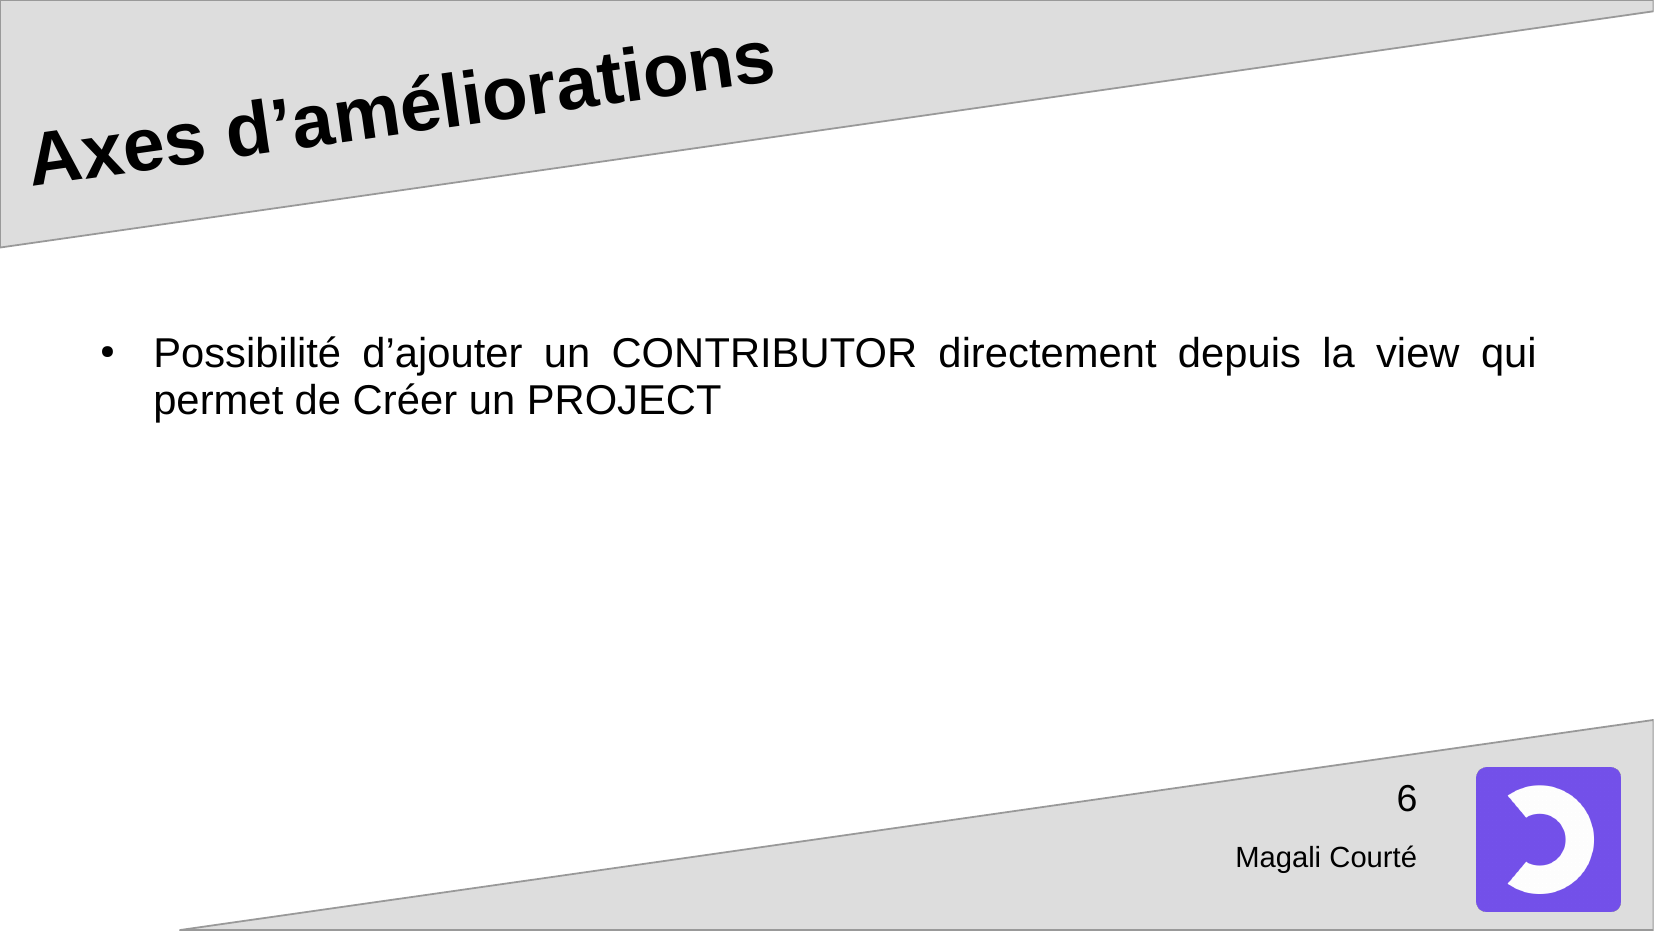

# Axes d’améliorations
Possibilité d’ajouter un CONTRIBUTOR directement depuis la view qui permet de Créer un PROJECT
6